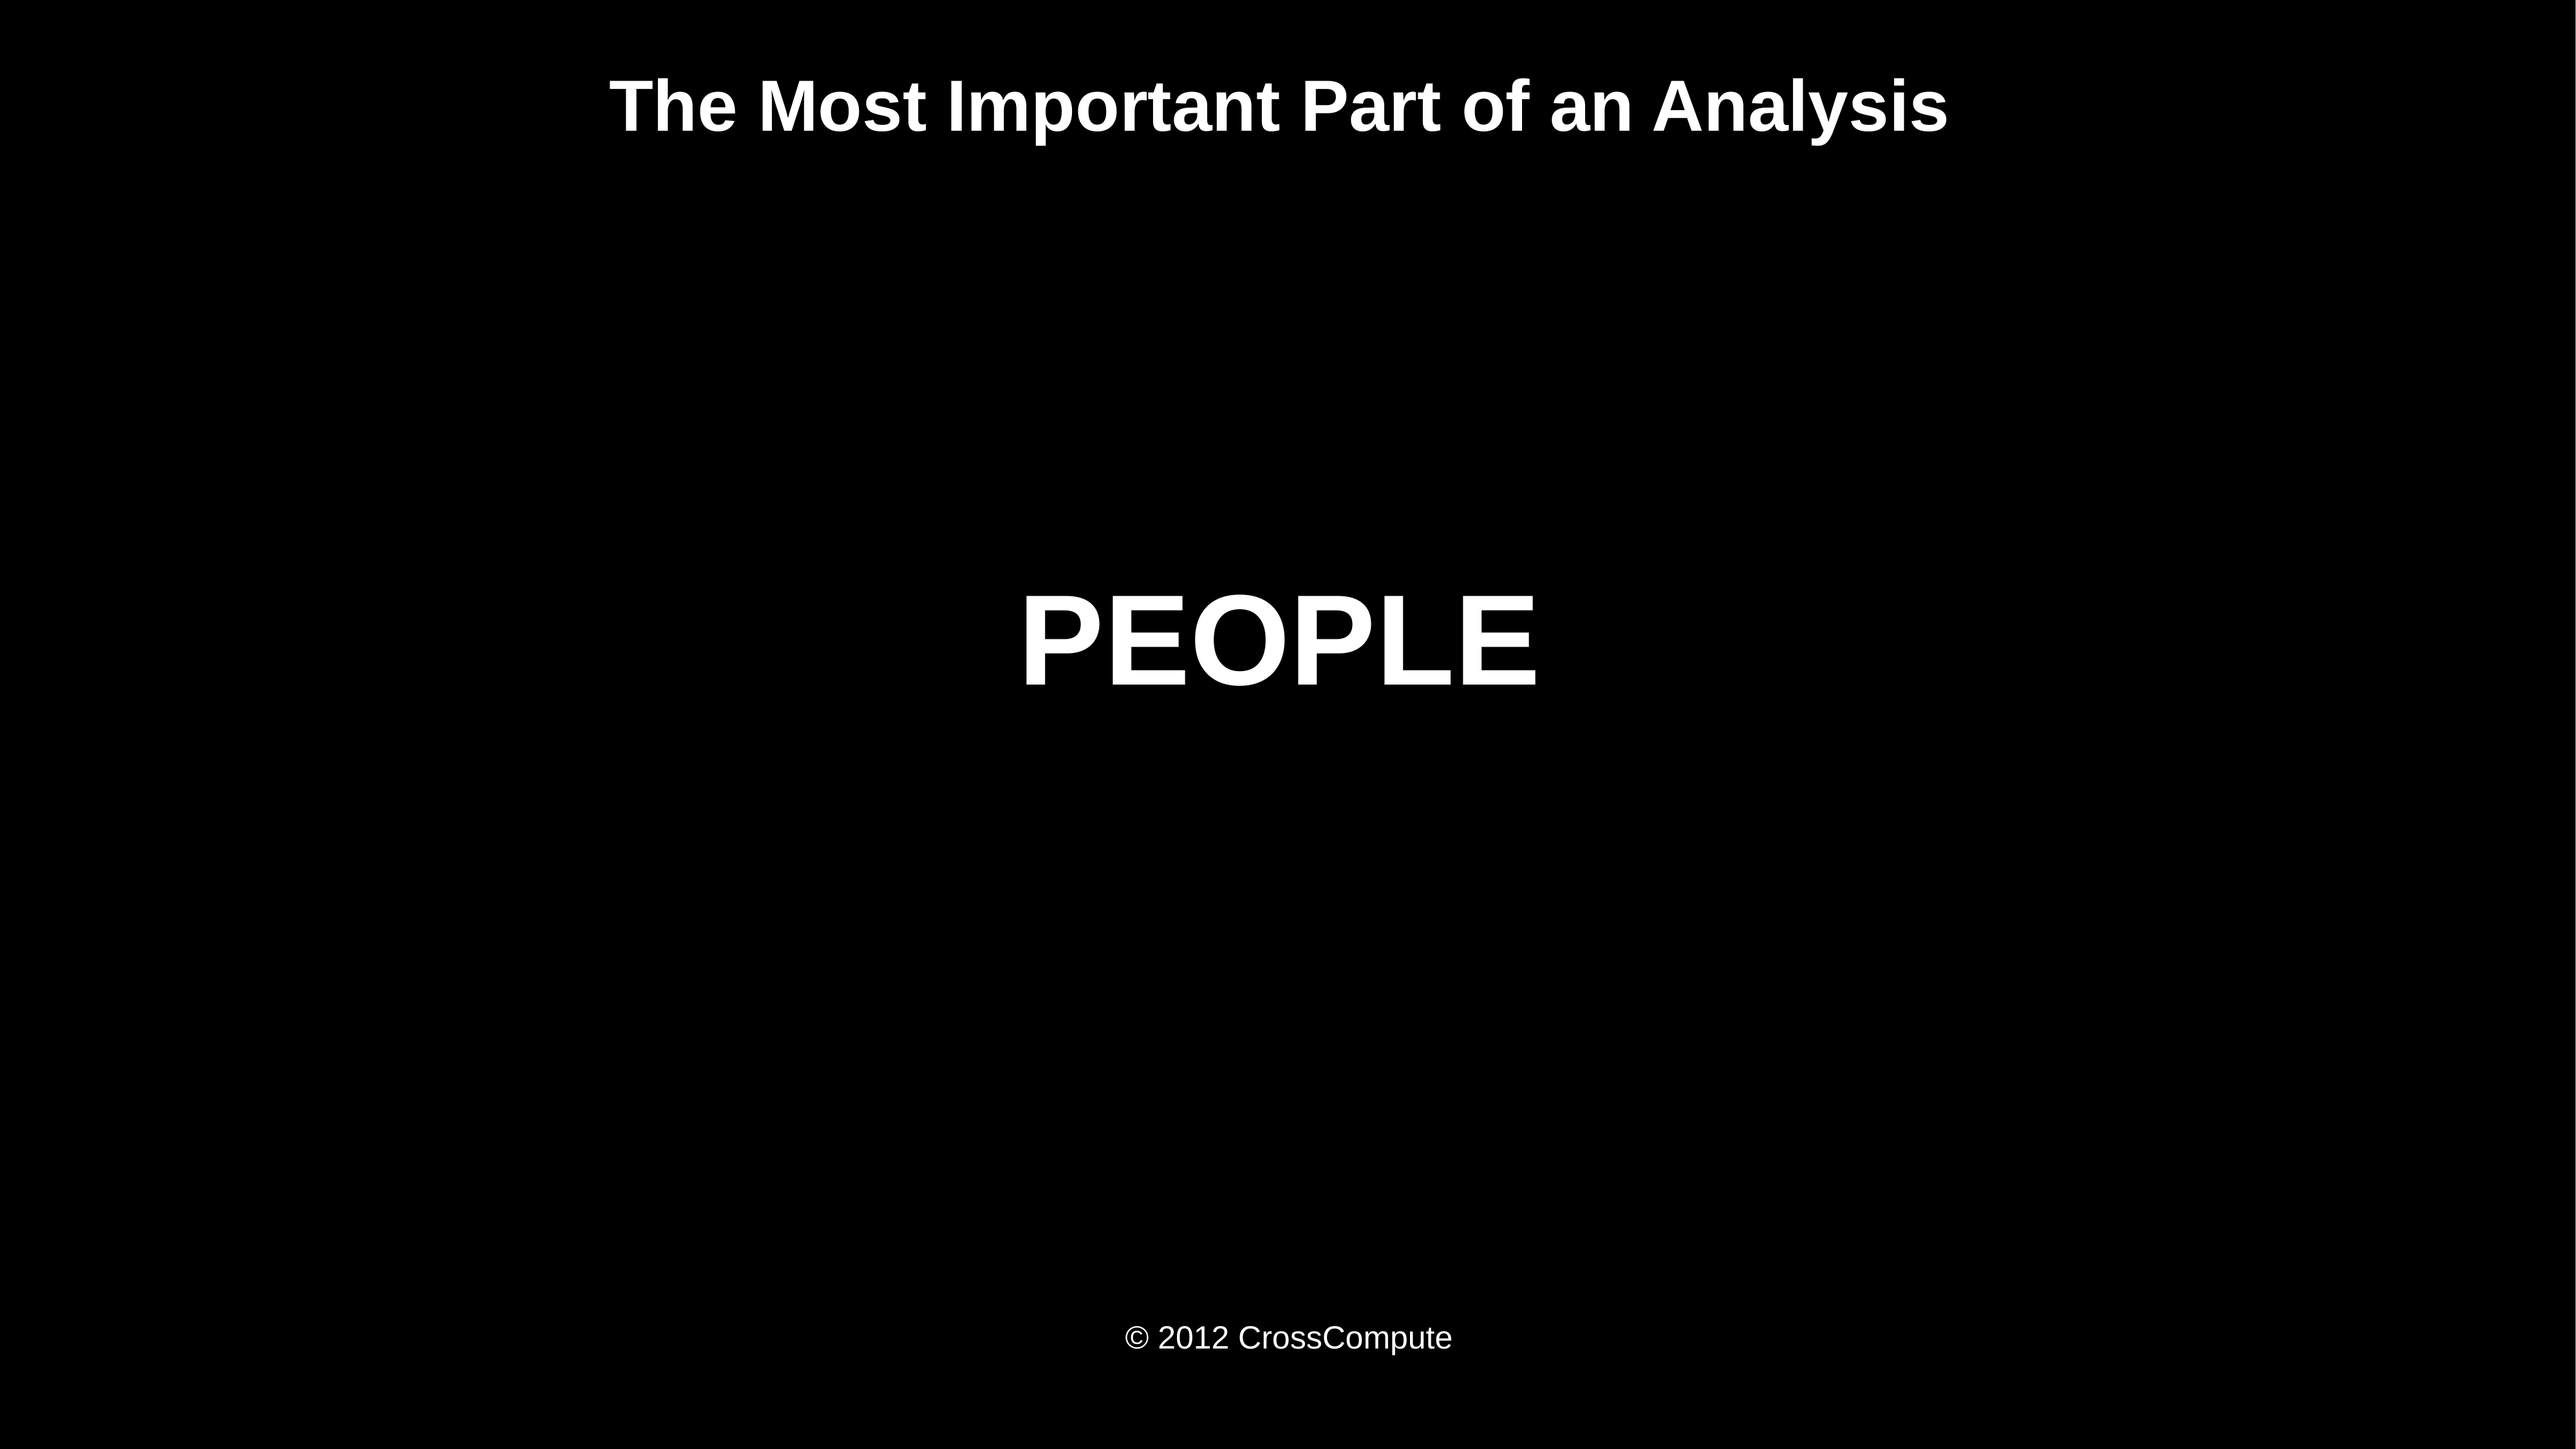

# The Most Important Part of an Analysis
PEOPLE
© 2012 CrossCompute